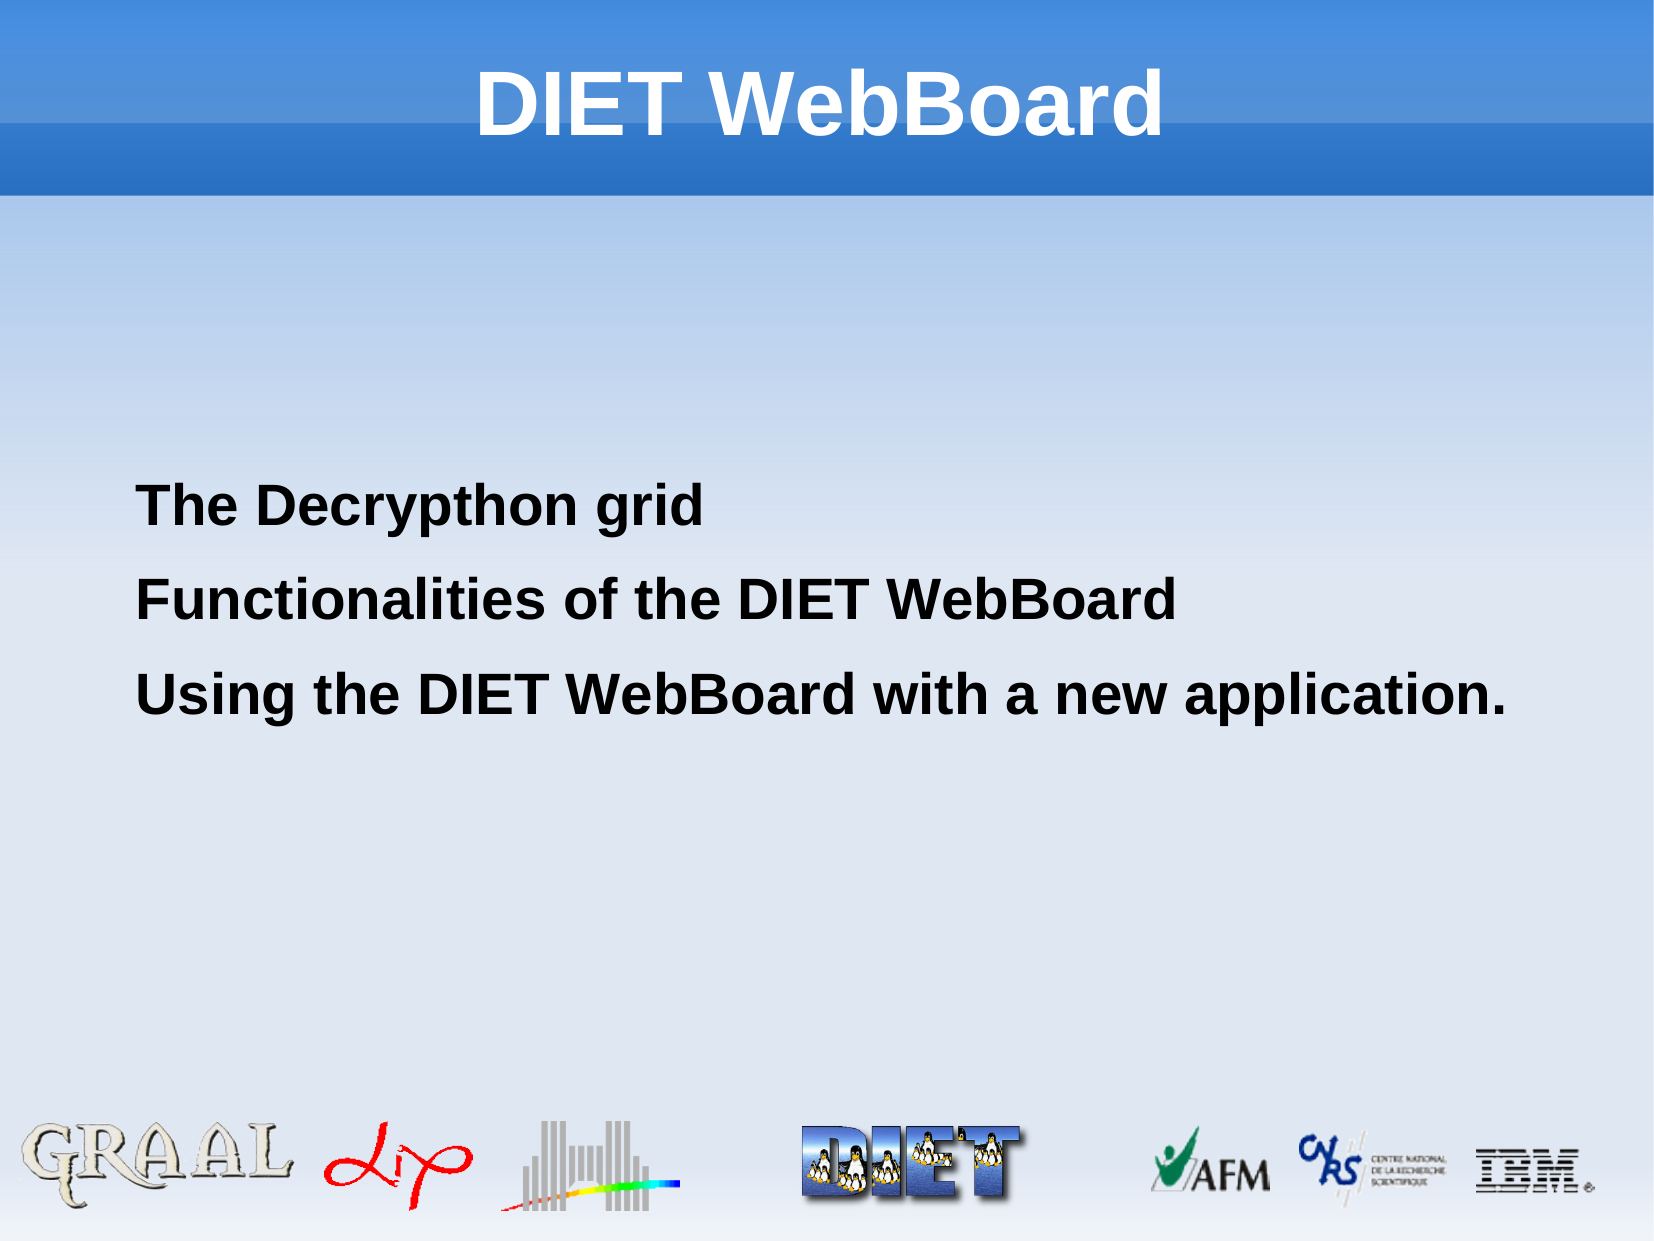

# DIET WebBoard
The Decrypthon grid
Functionalities of the DIET WebBoard
Using the DIET WebBoard with a new application.